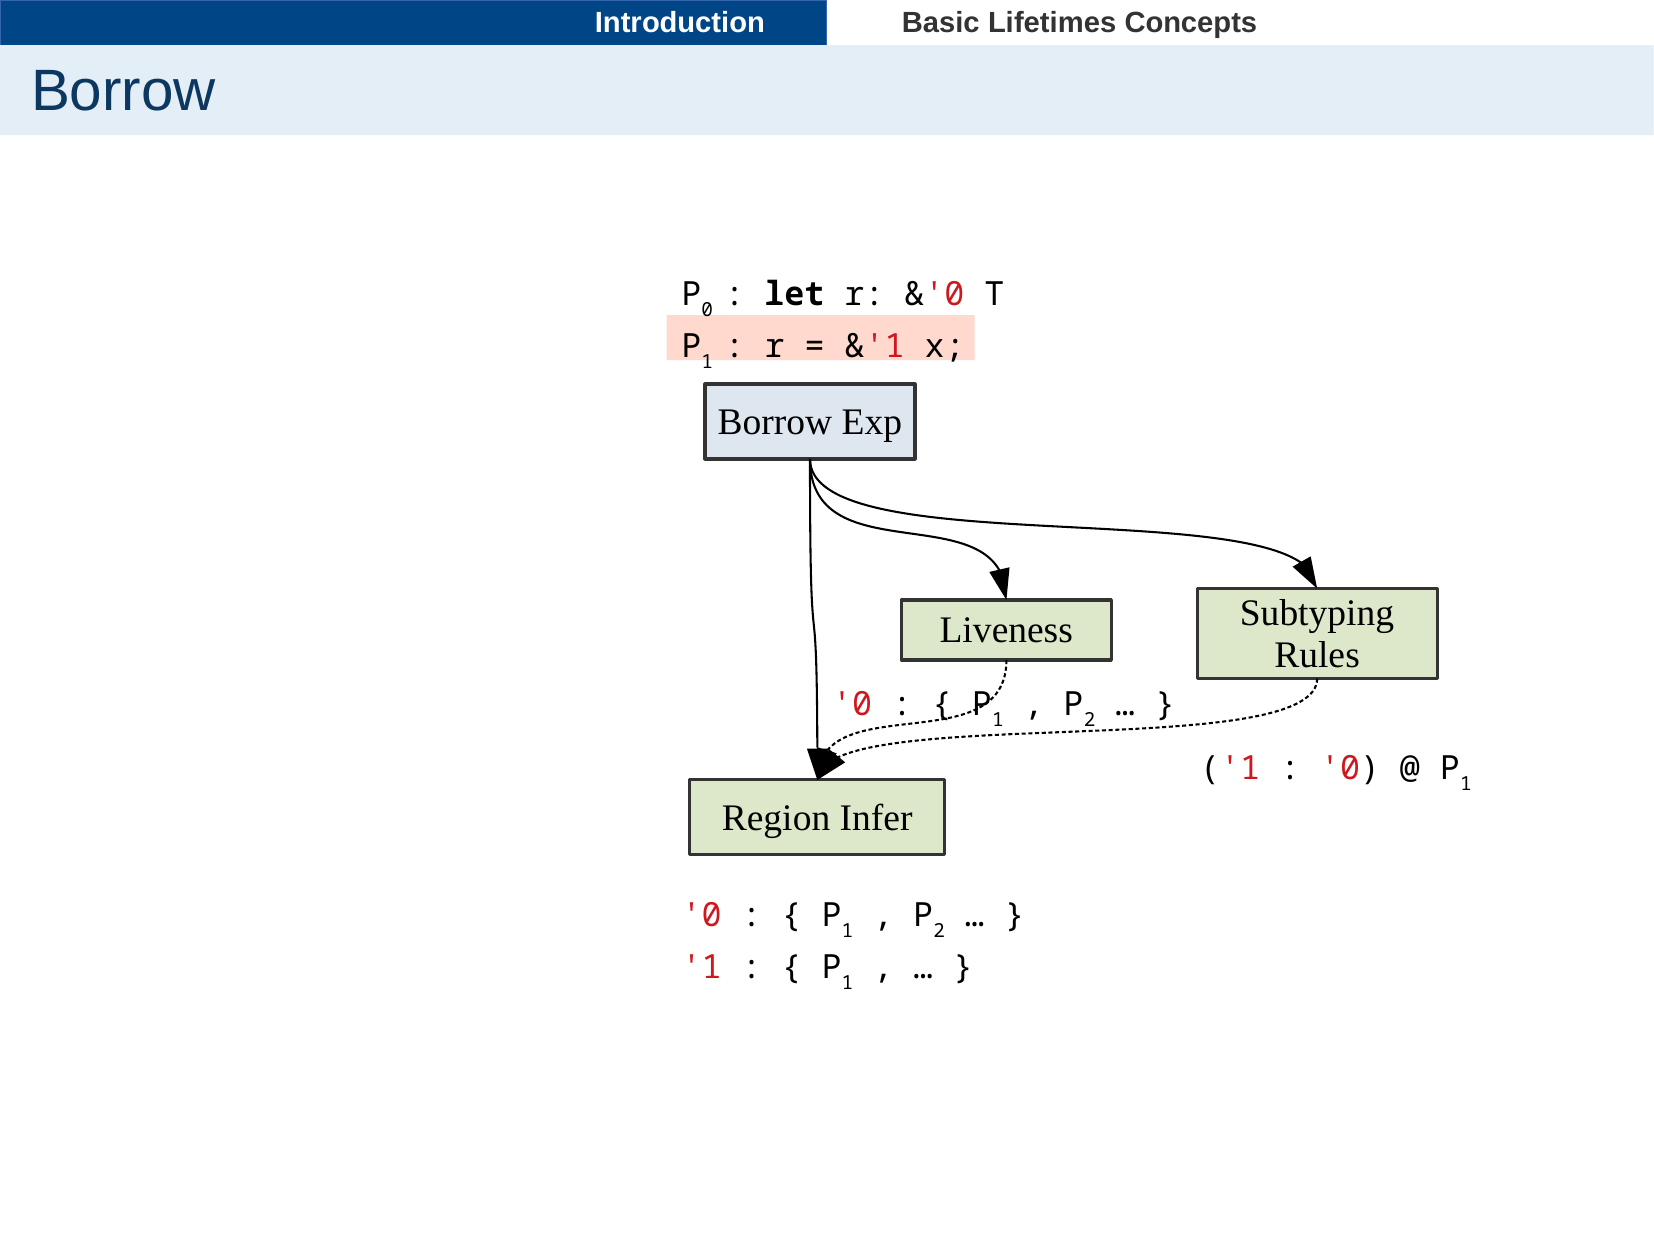

# Introduction
	Basic Lifetimes Concepts
 Borrow
P0 : let r: &'0 T
P1 : r = &'1 x;
Borrow Exp
Subtyping
Rules
Liveness
'0 : { P1 , P2 … }
('1 : '0) @ P1
Region Infer
'0 : { P1 , P2 … }
'1 : { P1 , … }
24